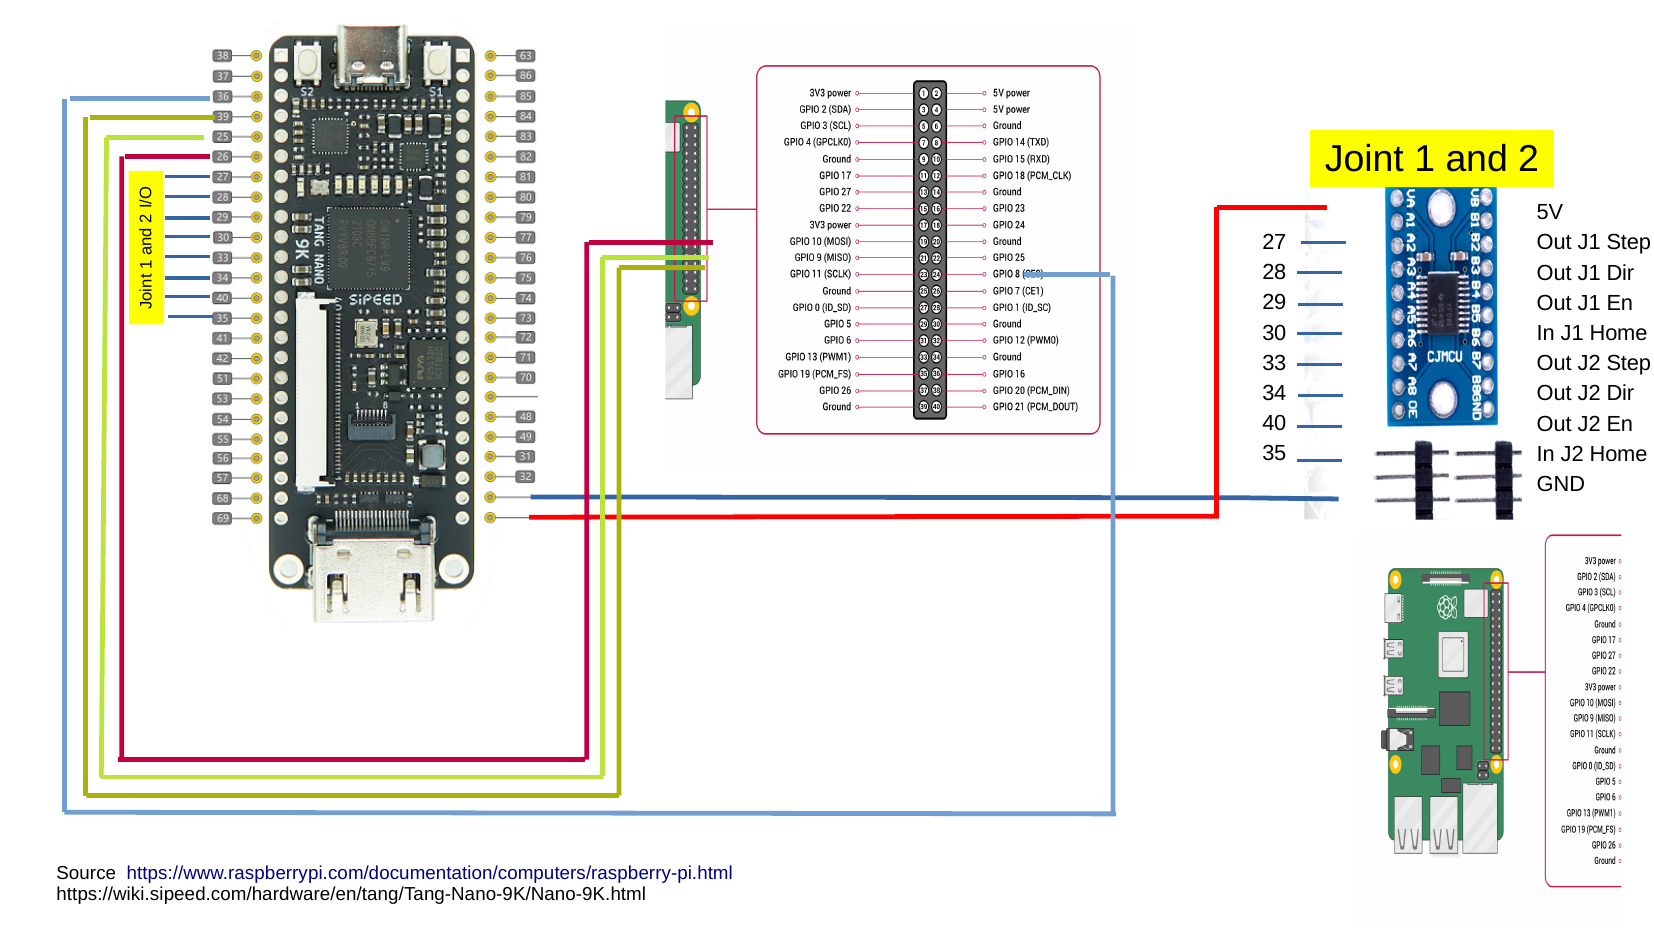

Joint 1 and 2
5V
Out J1 Step
Out J1 Dir
Out J1 En
In J1 Home
Out J2 Step
Out J2 Dir
Out J2 En
In J2 Home
GND
27
28
29
30
33
34
40
35
Joint 1 and 2 I/O
Source https://www.raspberrypi.com/documentation/computers/raspberry-pi.html
https://wiki.sipeed.com/hardware/en/tang/Tang-Nano-9K/Nano-9K.html